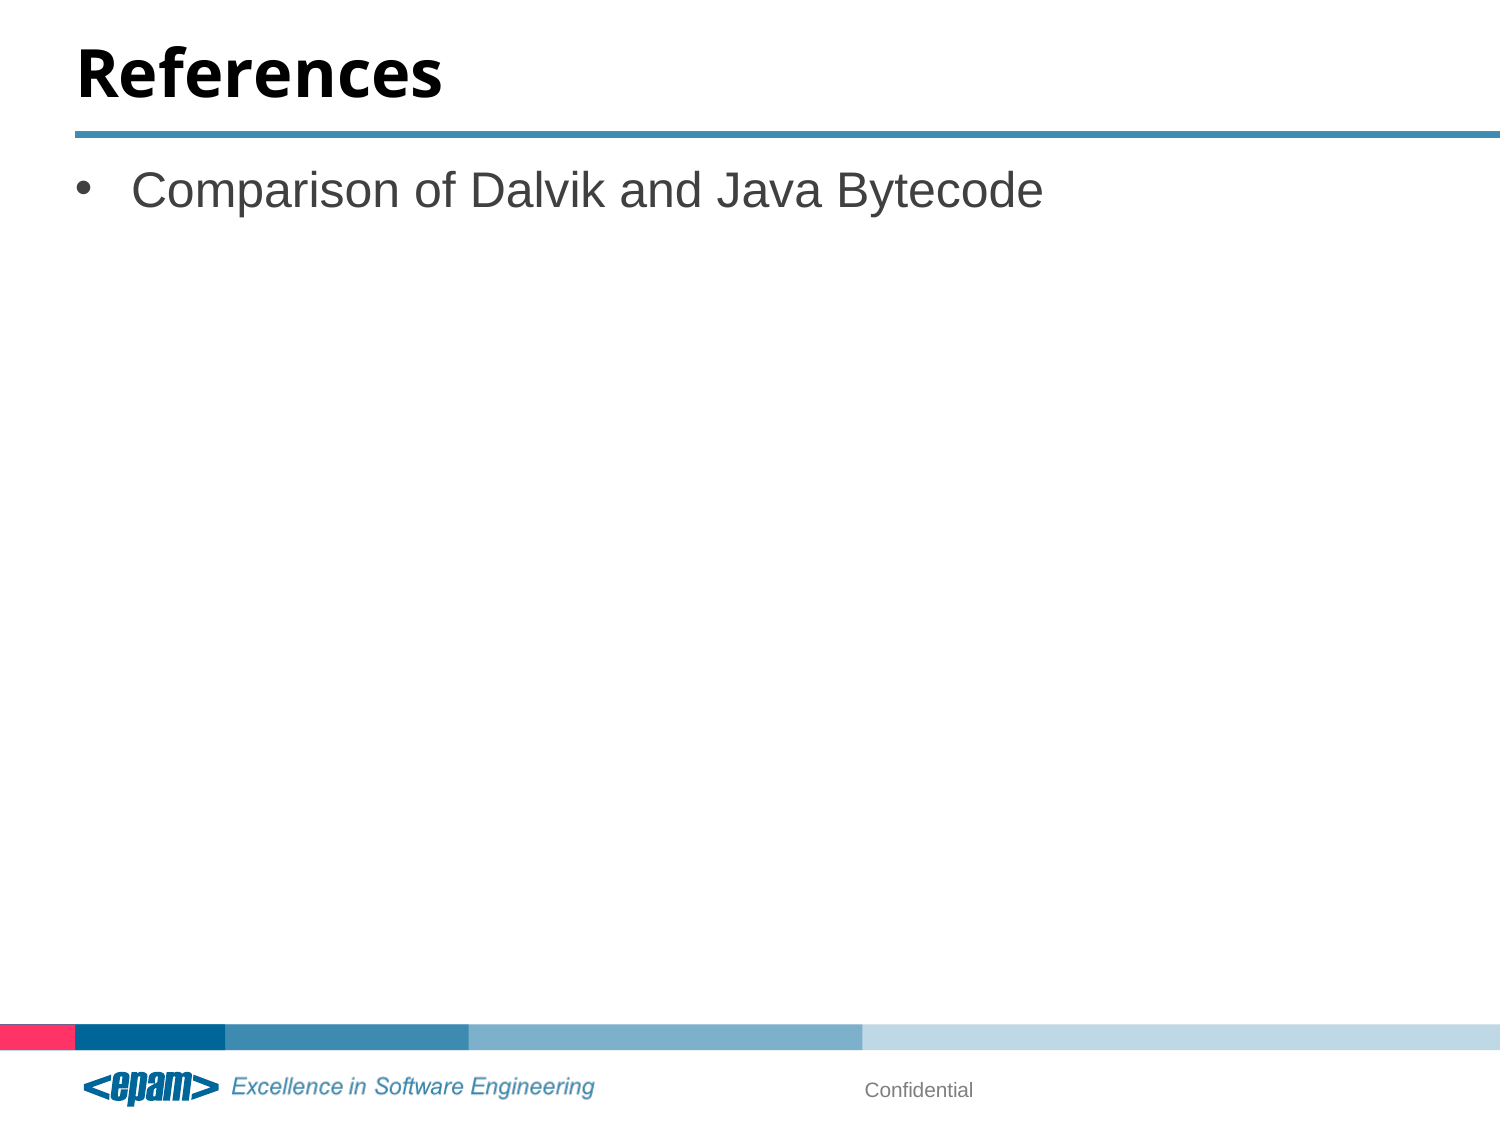

#
References
Comparison of Dalvik and Java Bytecode
Confidential